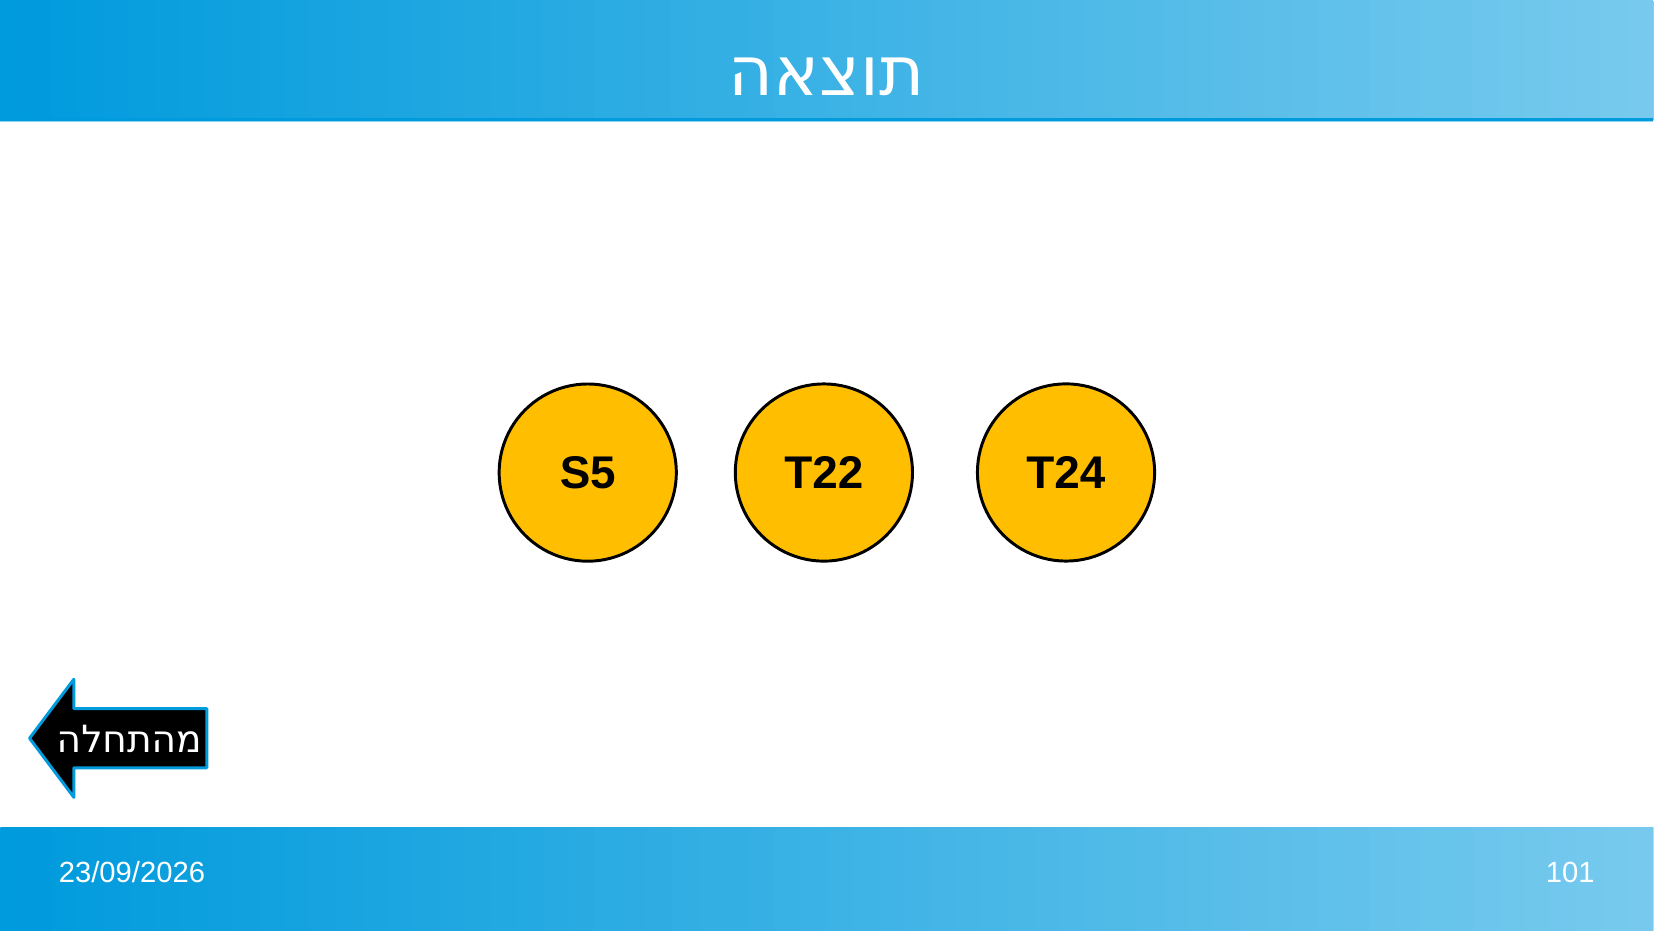

# תוצאה
T24
T22
S5
מהתחלה
101